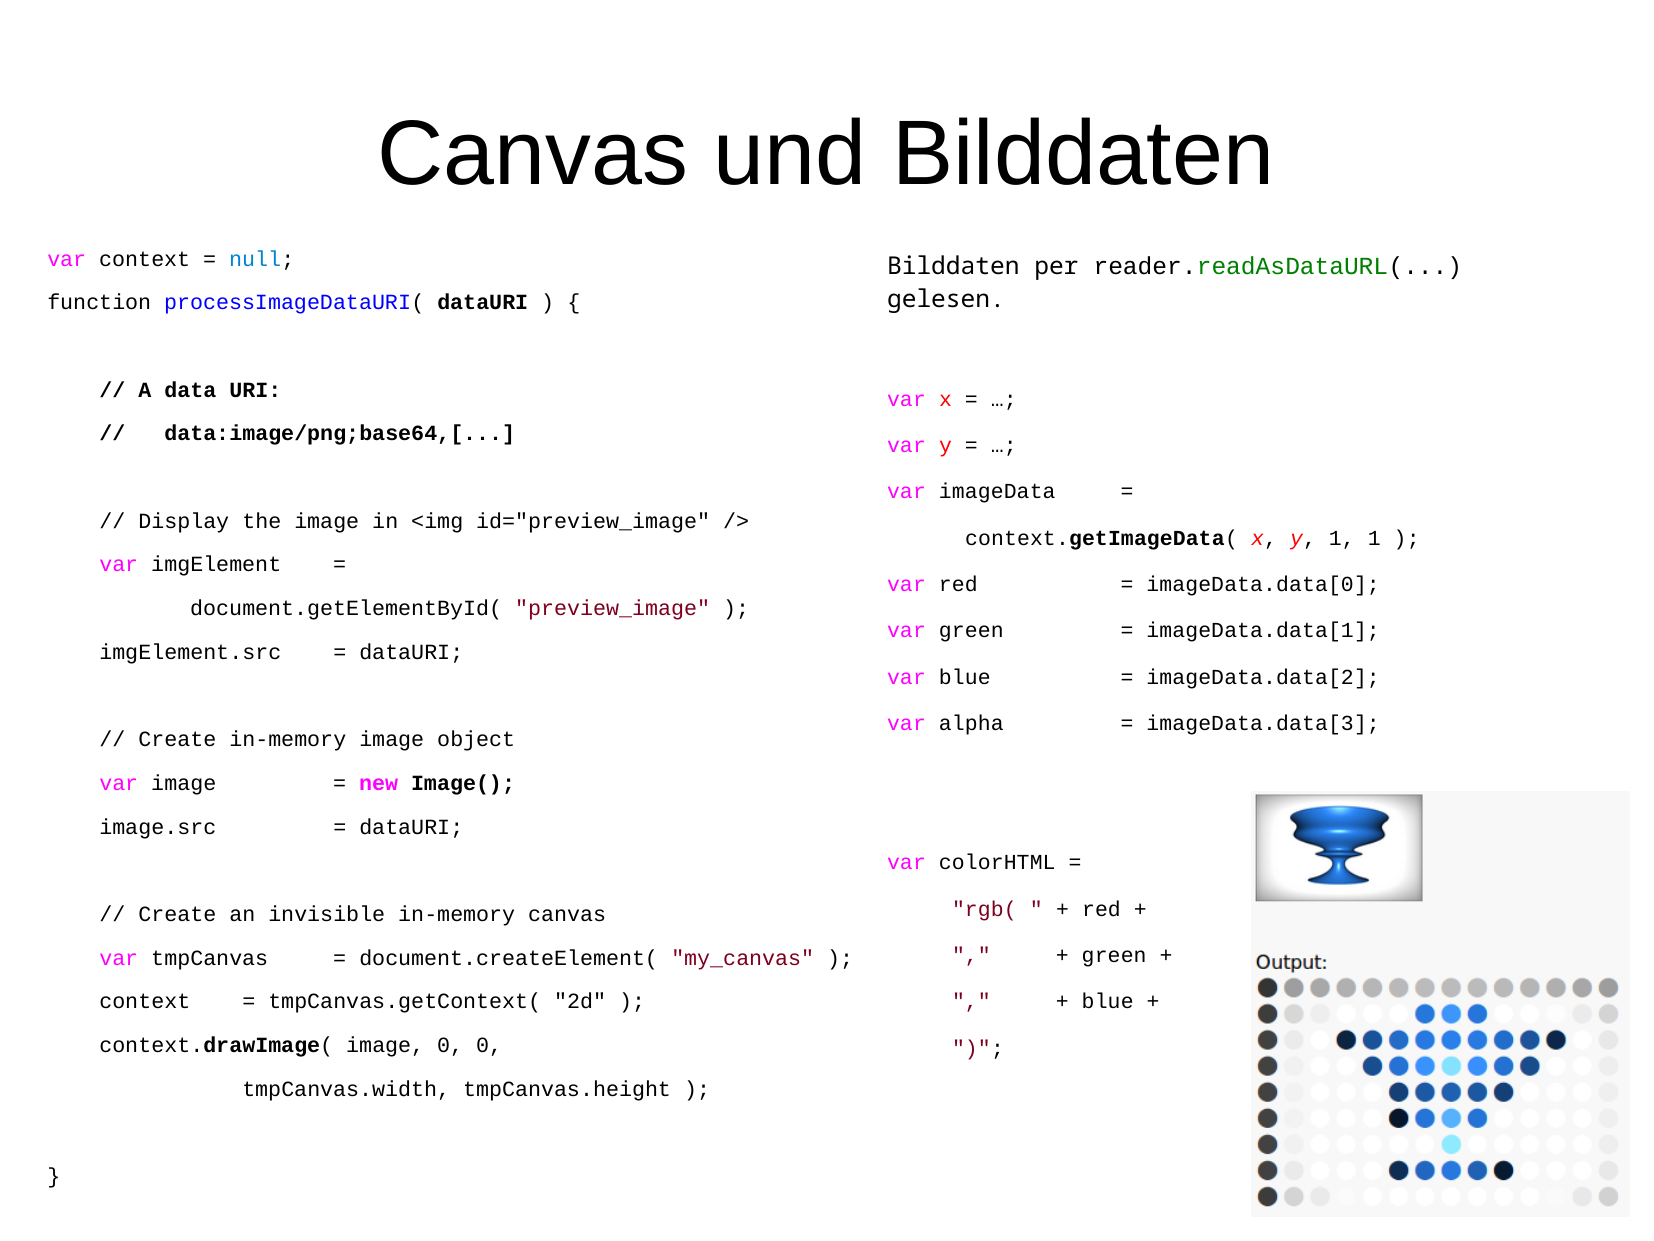

# Canvas und Bilddaten
var context = null;
function processImageDataURI( dataURI ) {
 // A data URI:
 // data:image/png;base64,[...]
 // Display the image in <img id="preview_image" />
 var imgElement =
 document.getElementById( "preview_image" );
 imgElement.src = dataURI;
 // Create in-memory image object
 var image = new Image();
 image.src = dataURI;
 // Create an invisible in-memory canvas
 var tmpCanvas = document.createElement( "my_canvas" );
 context = tmpCanvas.getContext( "2d" );
 context.drawImage( image, 0, 0,
 tmpCanvas.width, tmpCanvas.height );
}
Bilddaten per reader.readAsDataURL(...) gelesen.
var x = …;
var y = …;
var imageData =
 context.getImageData( x, y, 1, 1 );
var red = imageData.data[0];
var green = imageData.data[1];
var blue = imageData.data[2];
var alpha = imageData.data[3];
var colorHTML =
 "rgb( " + red +
 "," + green +
 "," + blue +
 ")";